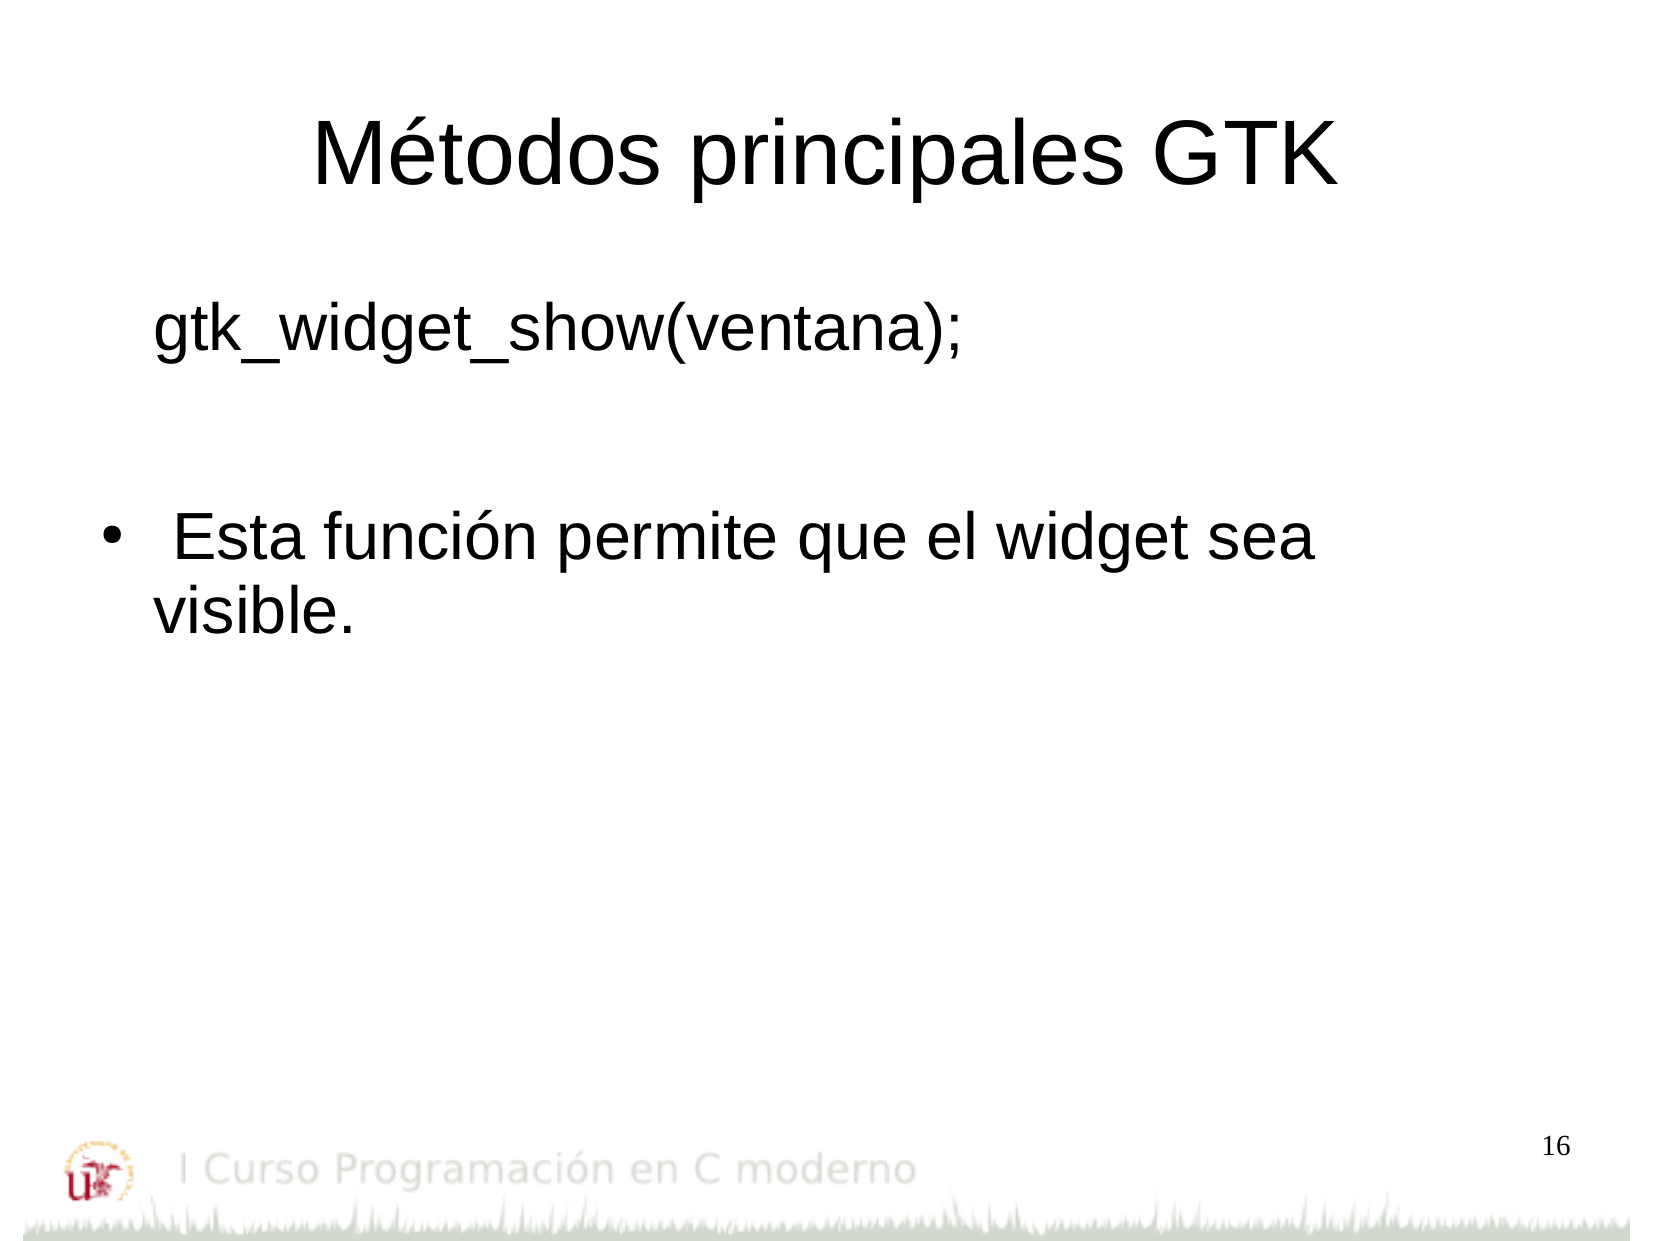

# Métodos principales GTK
gtk_widget_show(ventana);
 Esta función permite que el widget sea visible.
16